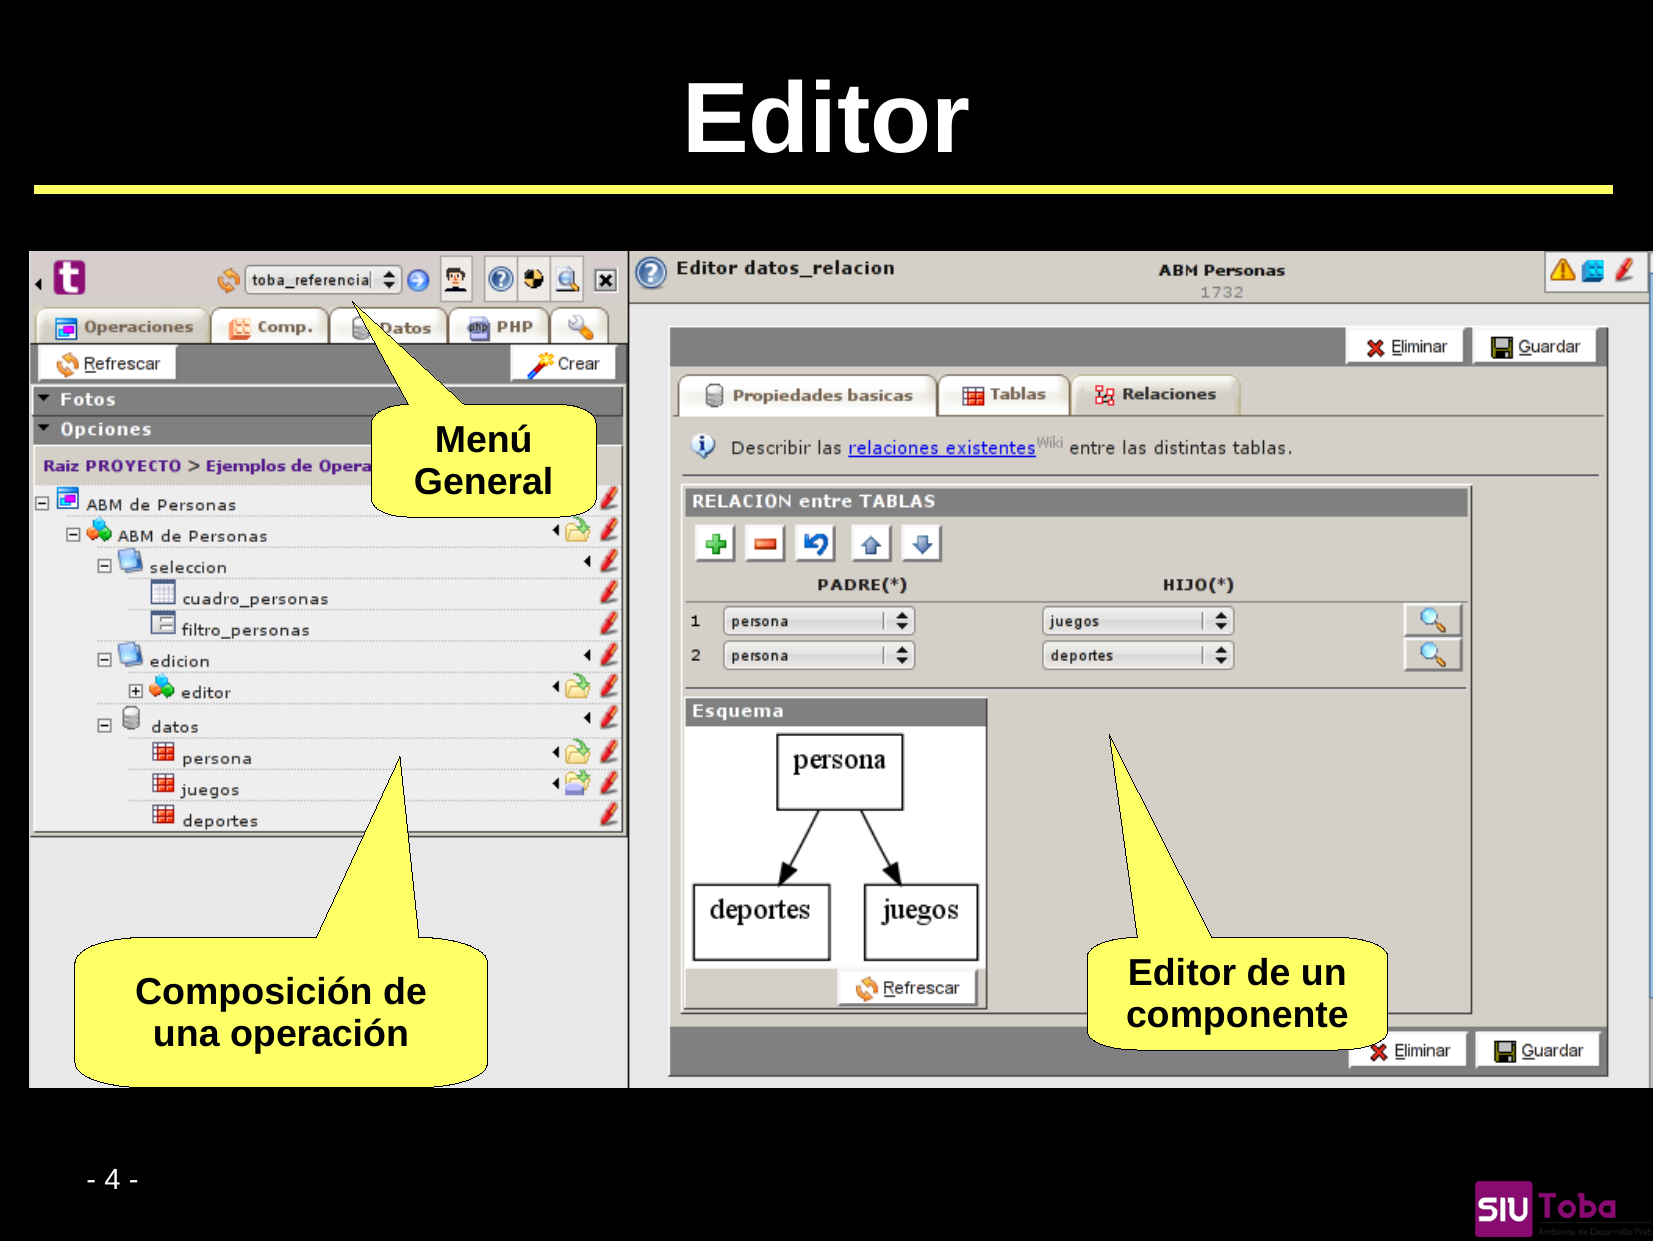

# Editor
Menú General
Composición de una operación
Editor de un componente
4